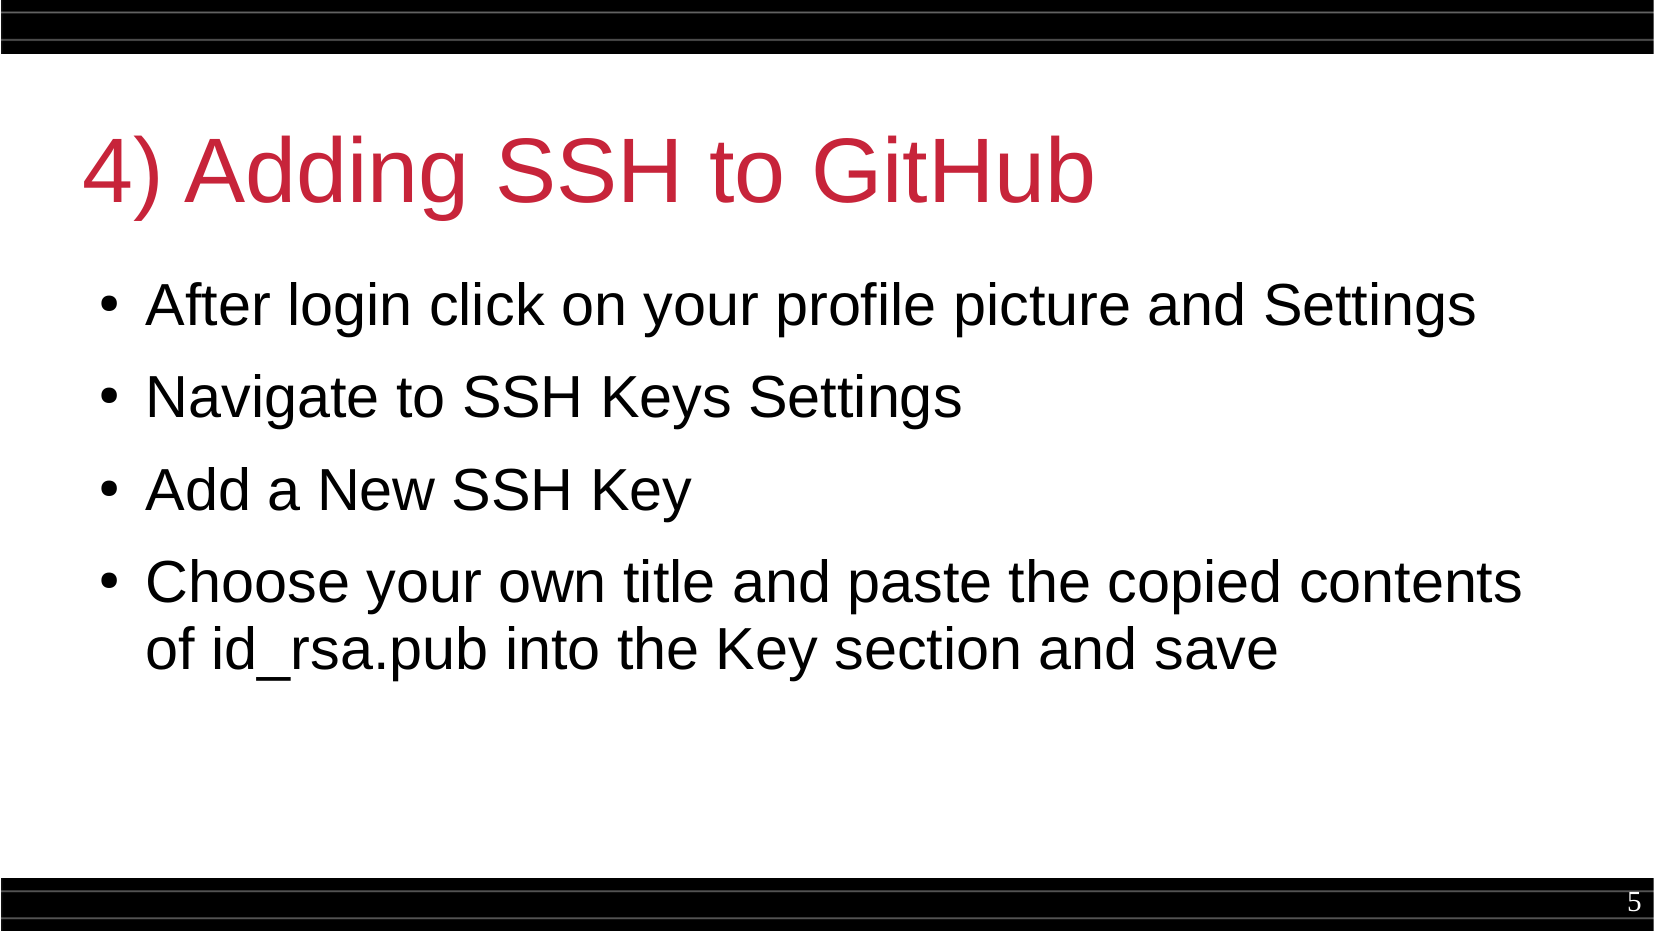

# 4) Adding SSH to GitHub
After login click on your profile picture and Settings
Navigate to SSH Keys Settings
Add a New SSH Key
Choose your own title and paste the copied contents of id_rsa.pub into the Key section and save